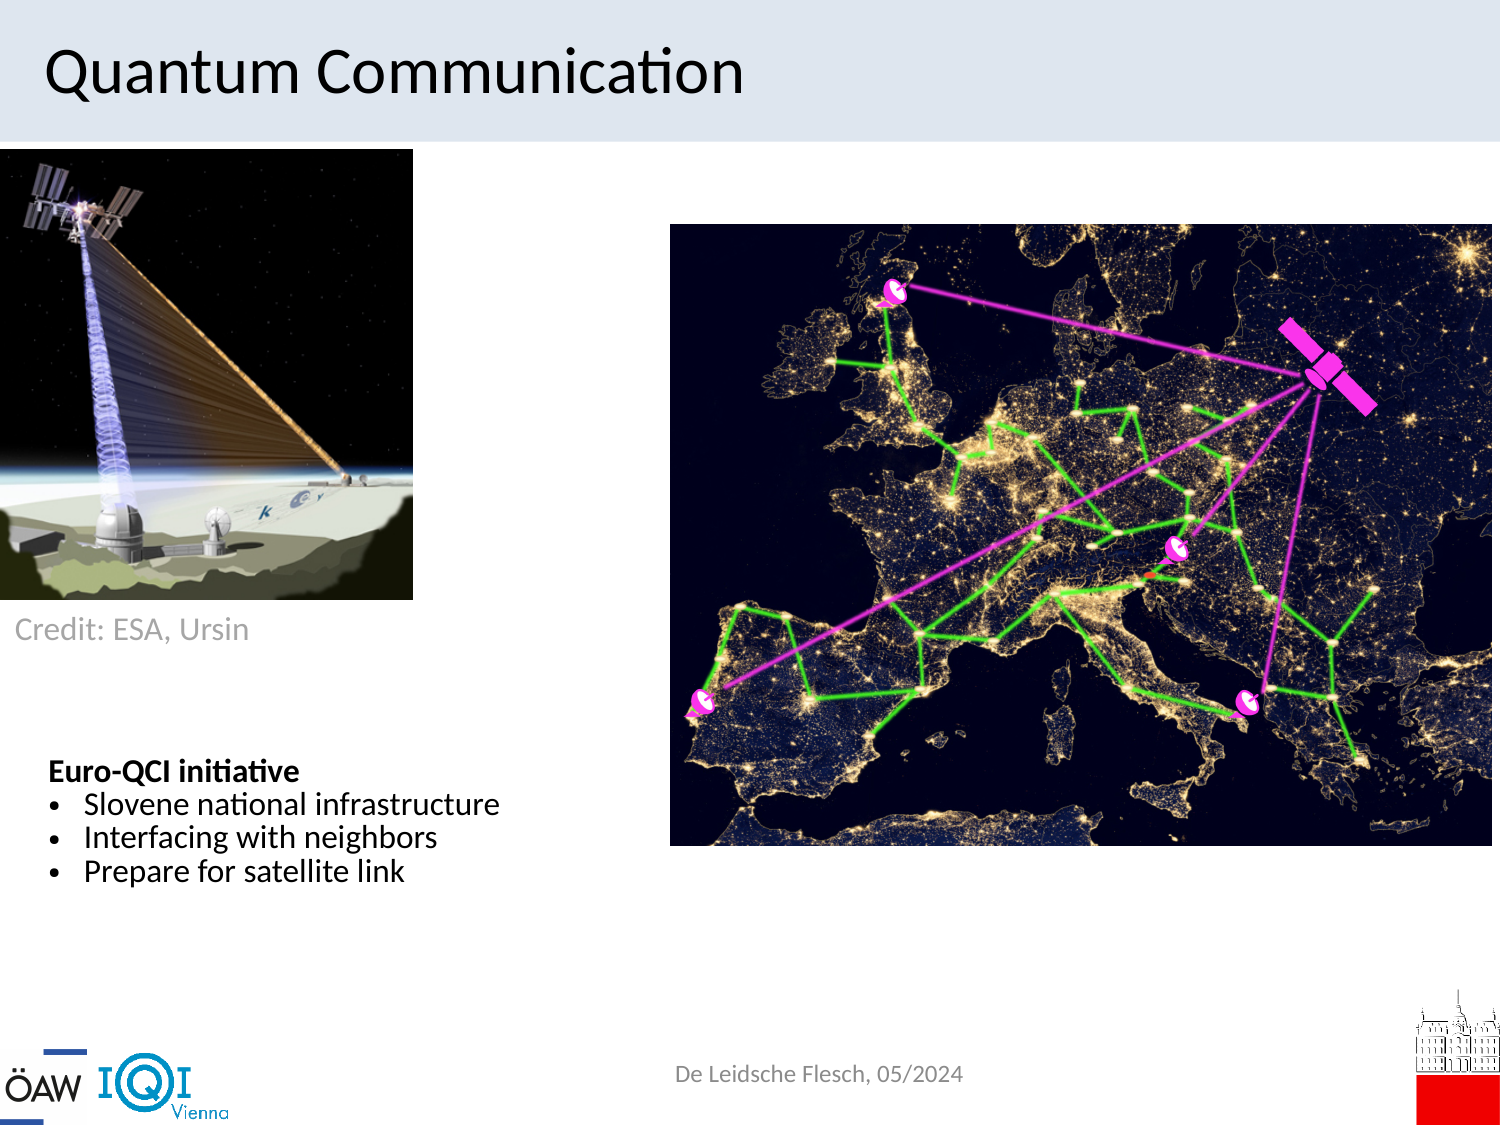

# Quantum Communication
Credit: ESA, Ursin
Euro-QCI initiative
Slovene national infrastructure
Interfacing with neighbors
Prepare for satellite link
De Leidsche Flesch, 05/2024